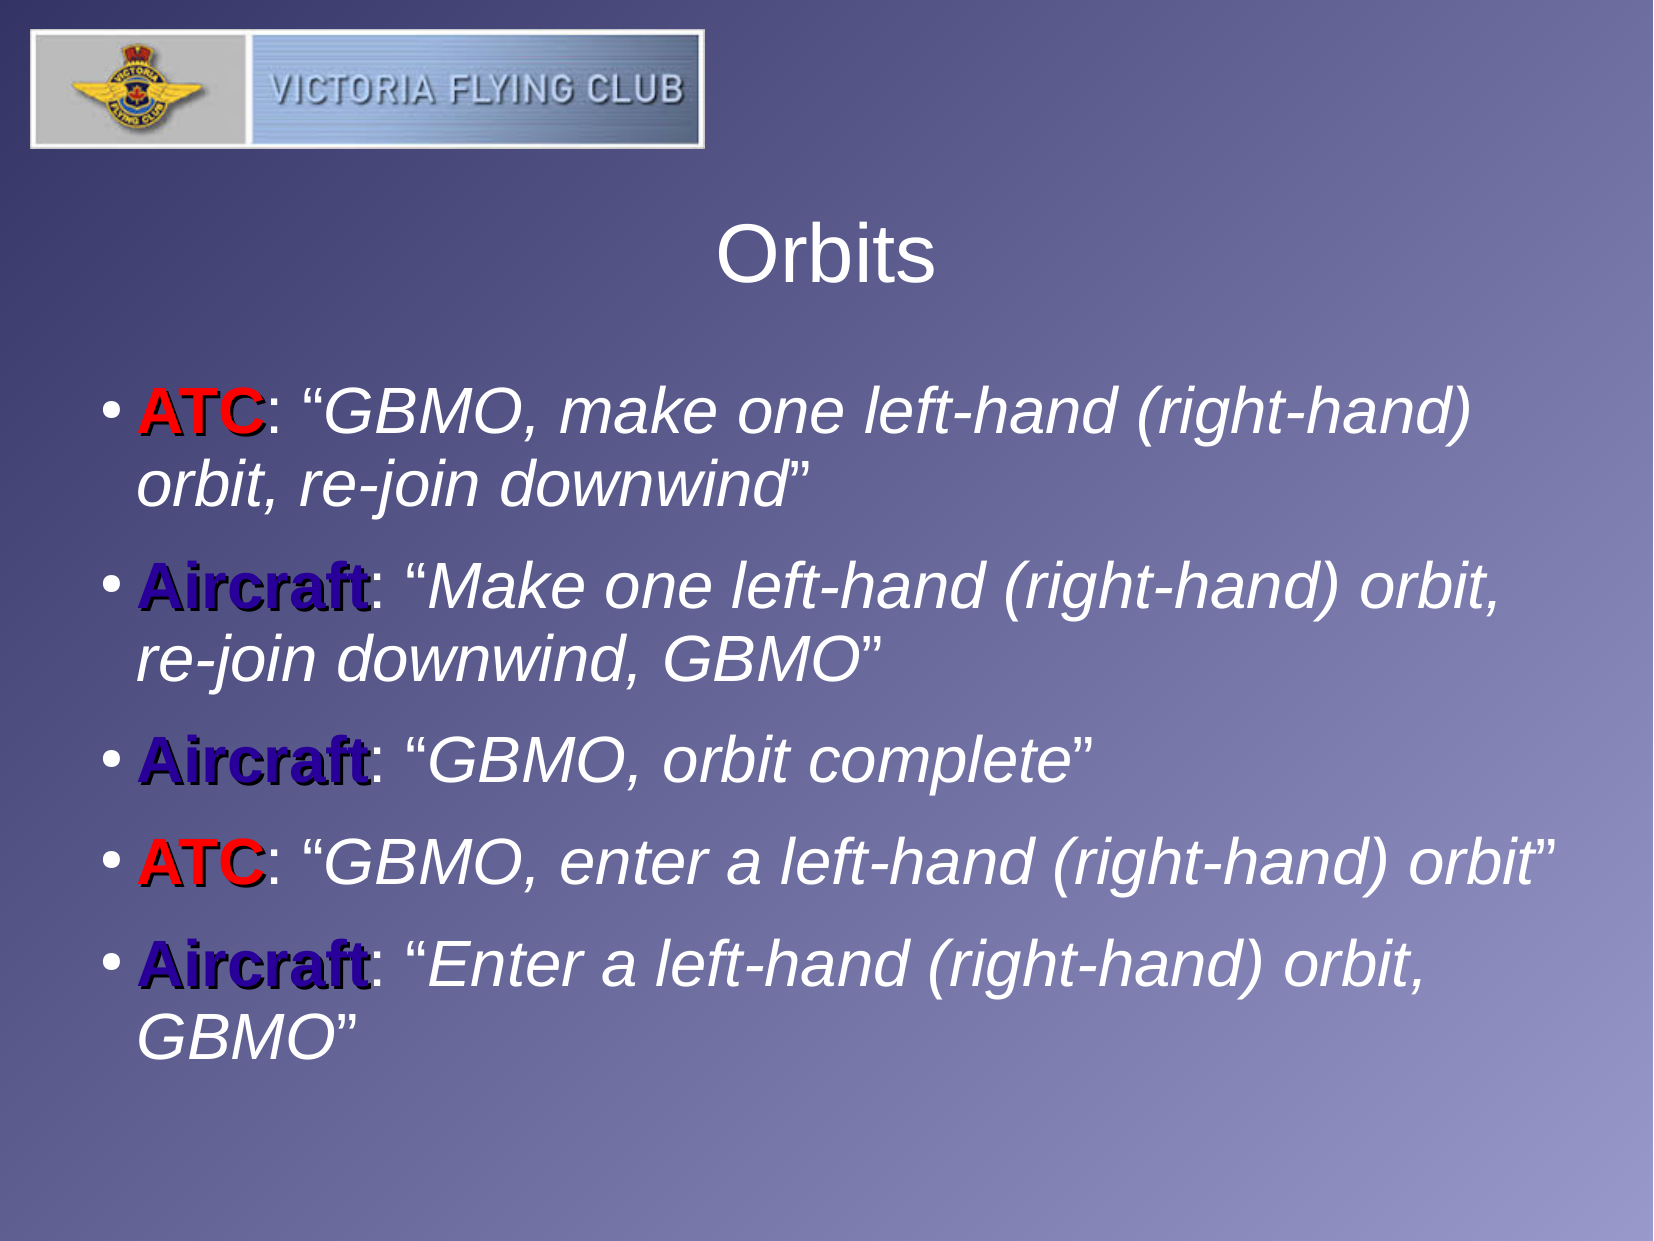

# Orbits
ATC: “GBMO, make one left-hand (right-hand) orbit, re-join downwind”
Aircraft: “Make one left-hand (right-hand) orbit, re-join downwind, GBMO”
Aircraft: “GBMO, orbit complete”
ATC: “GBMO, enter a left-hand (right-hand) orbit”
Aircraft: “Enter a left-hand (right-hand) orbit, GBMO”